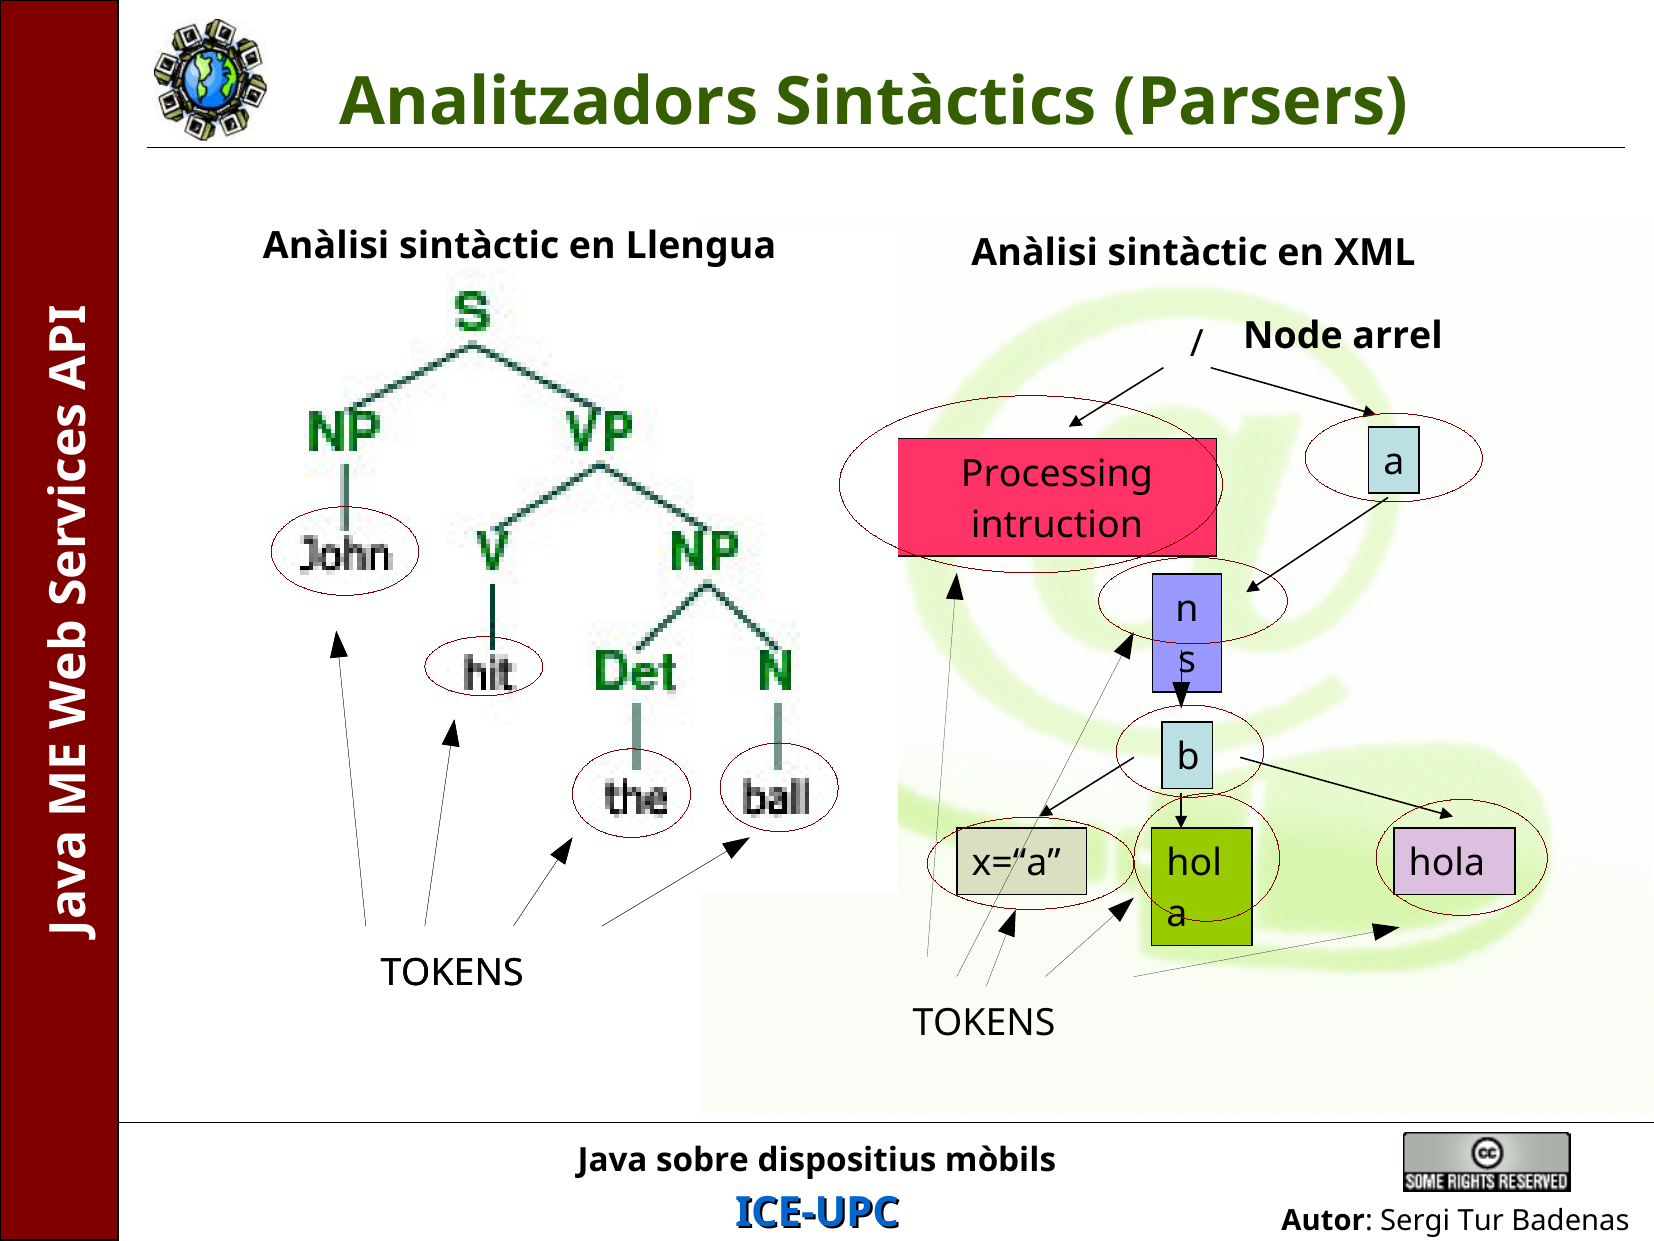

# Analitzadors Sintàctics (Parsers)
Anàlisi sintàctic en Llengua
Anàlisi sintàctic en XML
Node arrel
/
a
Processing intruction
ns
b
x=“a”
hola
hola
TOKENS
TOKENS
TOKENS